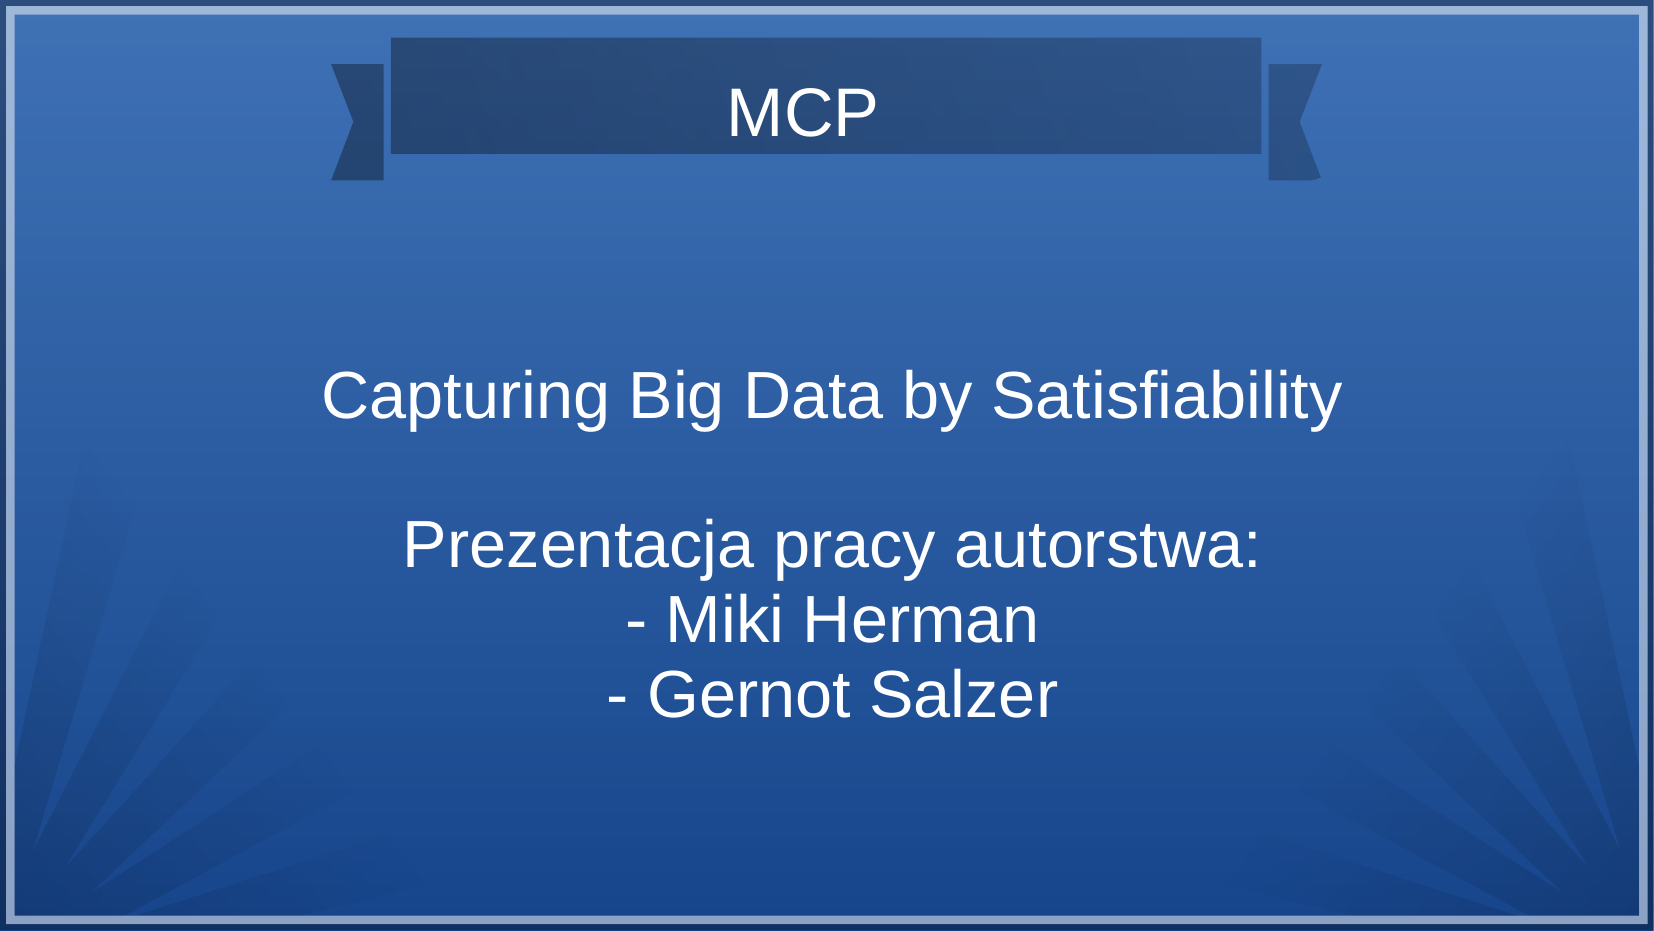

# MCP
Capturing Big Data by Satisfiability
Prezentacja pracy autorstwa:
- Miki Herman
- Gernot Salzer